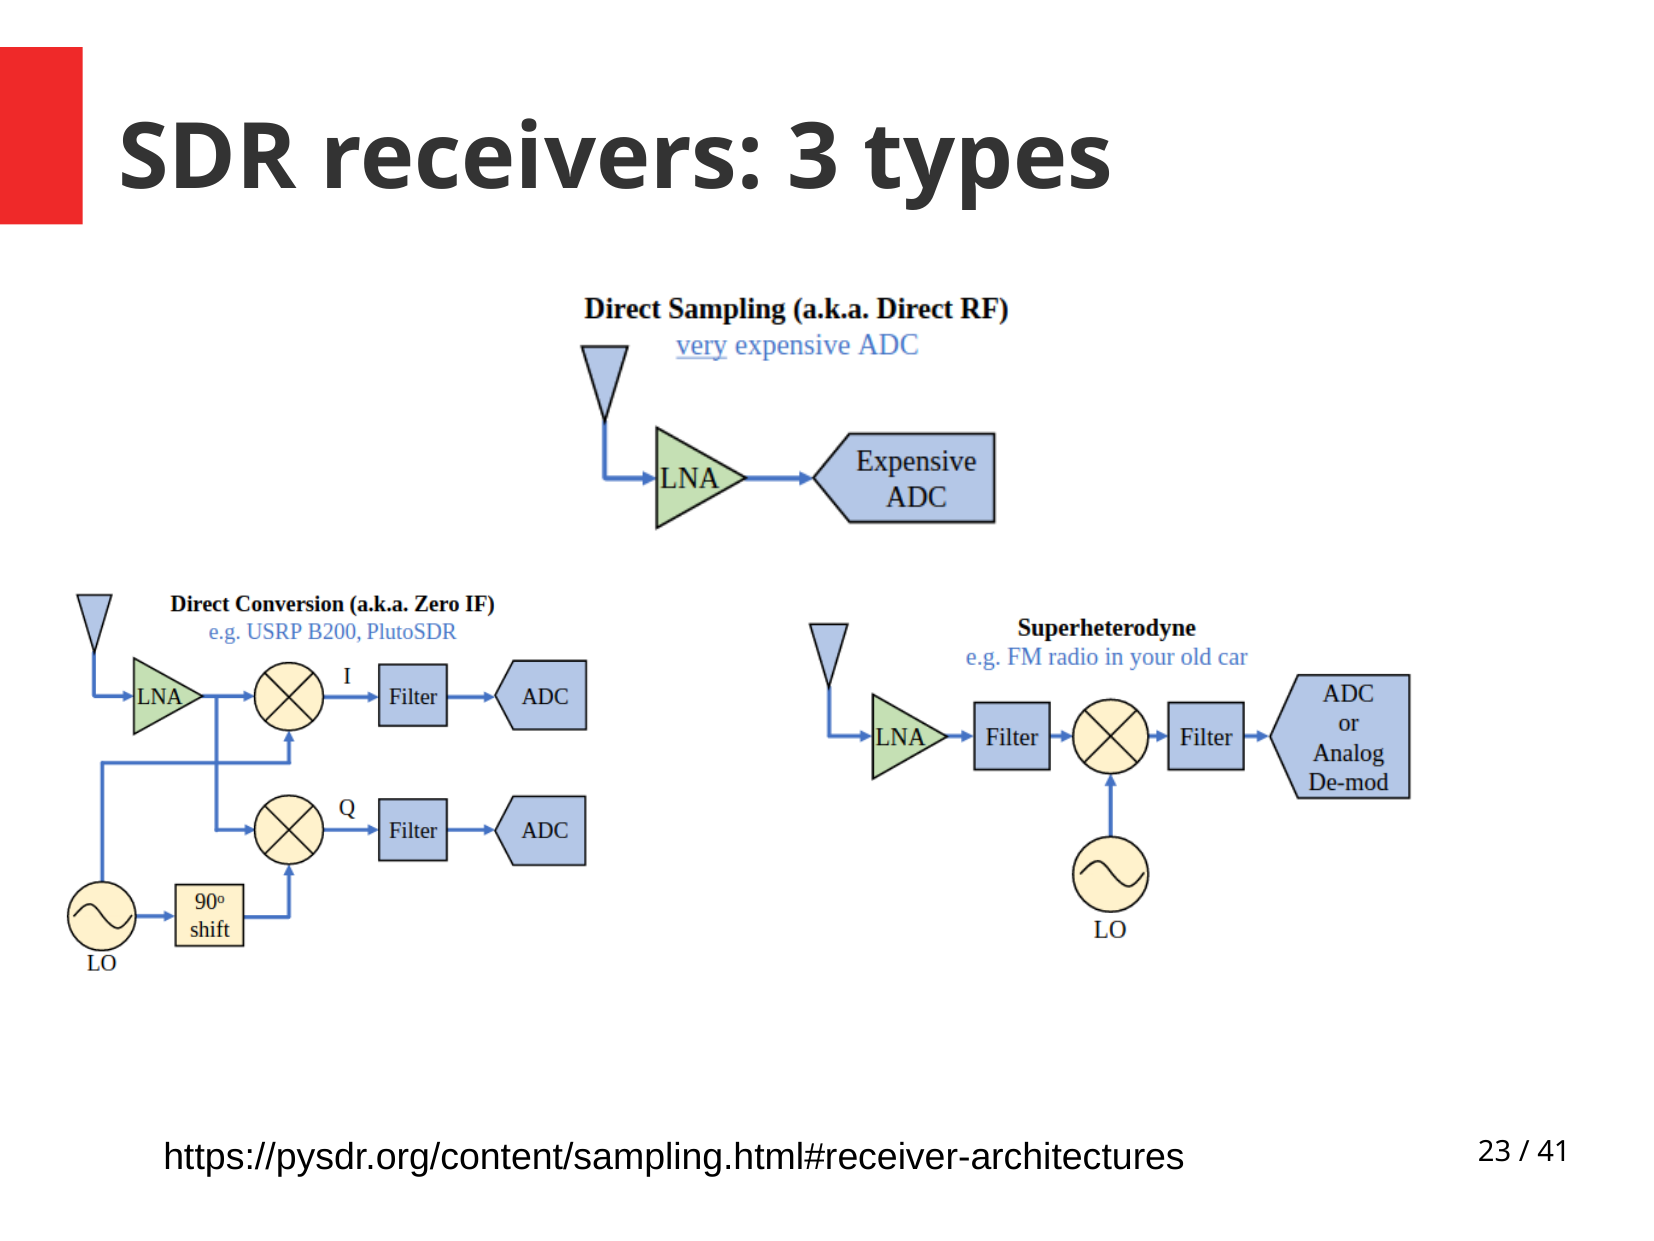

# SDR receivers: 3 types
https://pysdr.org/content/sampling.html#receiver-architectures
23